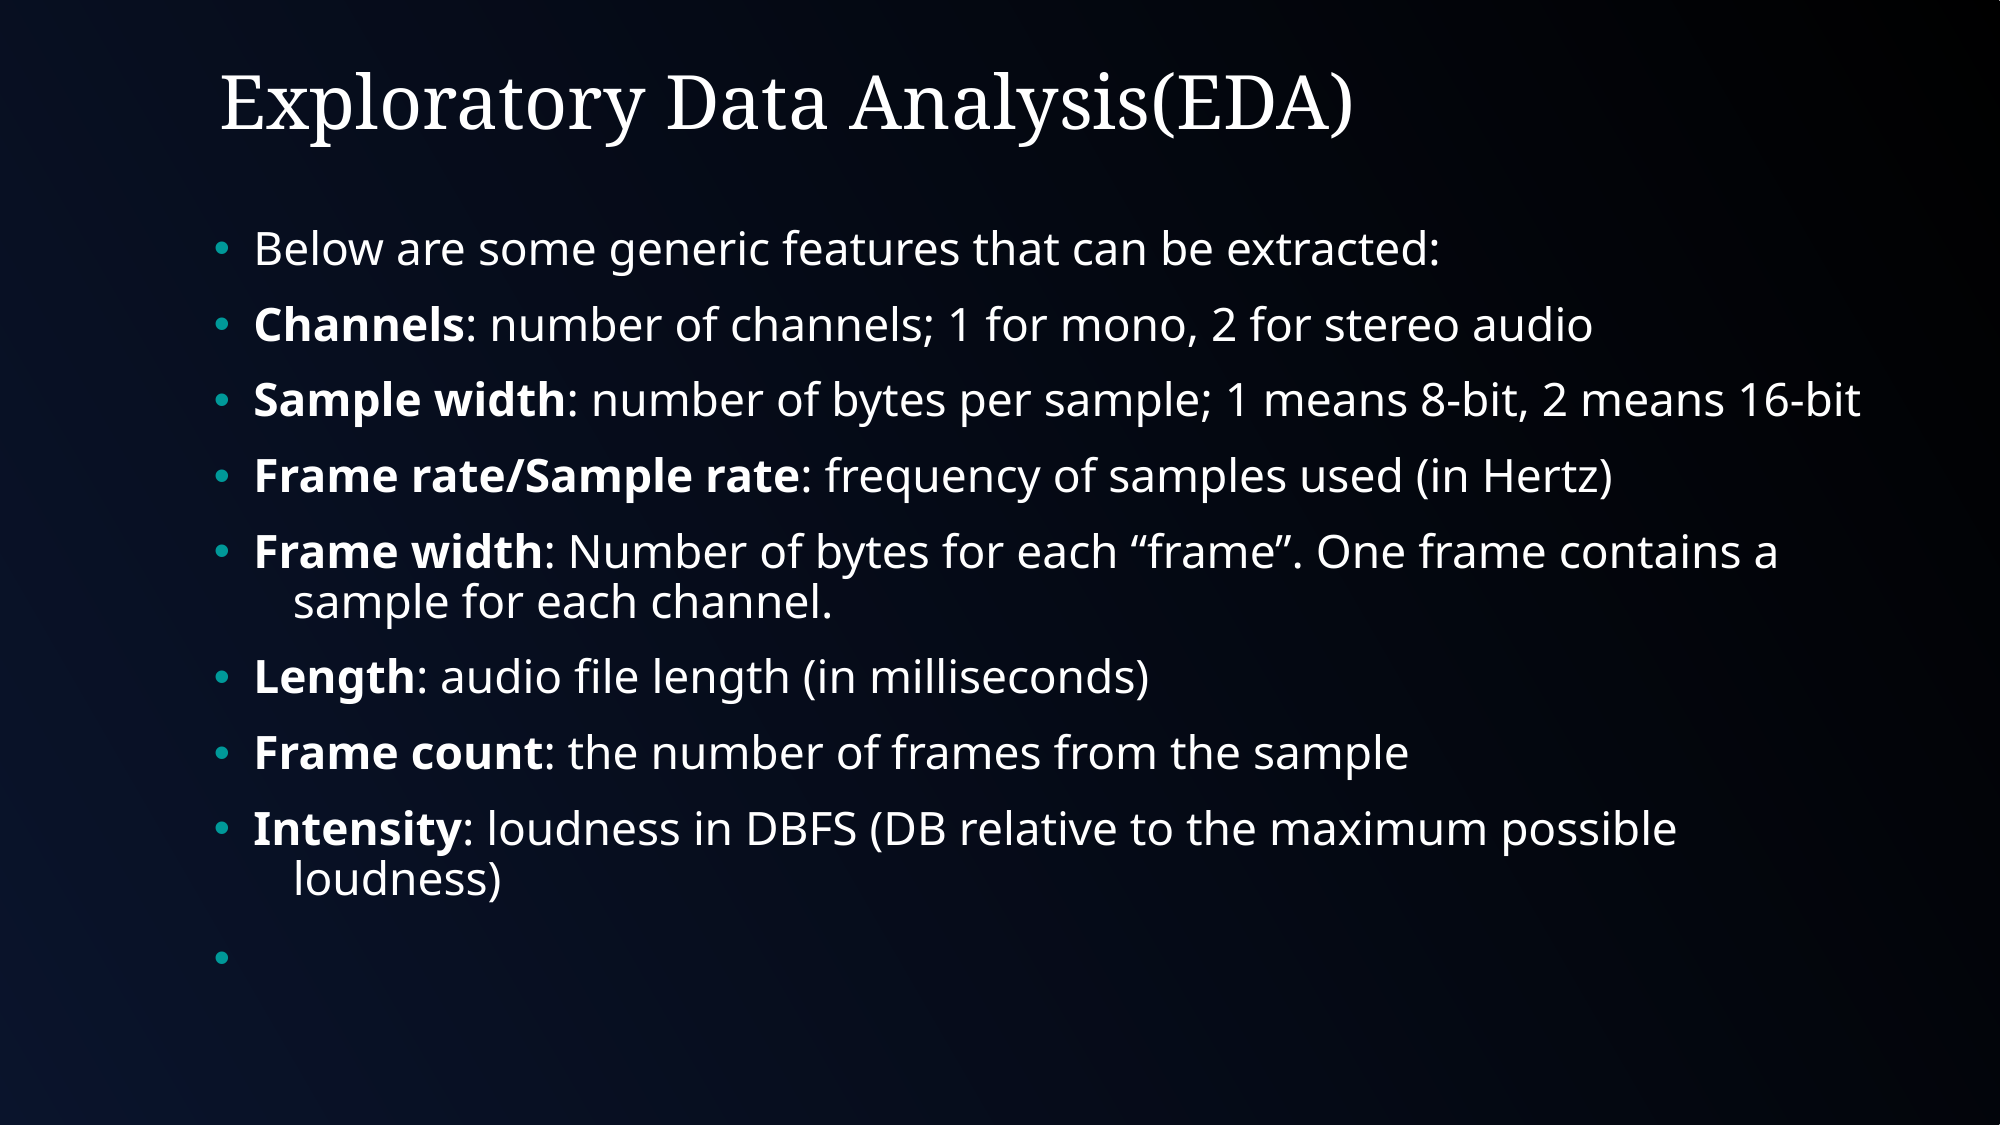

# Exploratory Data Analysis(EDA)
Below are some generic features that can be extracted:
Channels: number of channels; 1 for mono, 2 for stereo audio
Sample width: number of bytes per sample; 1 means 8-bit, 2 means 16-bit
Frame rate/Sample rate: frequency of samples used (in Hertz)
Frame width: Number of bytes for each “frame”. One frame contains a sample for each channel.
Length: audio file length (in milliseconds)
Frame count: the number of frames from the sample
Intensity: loudness in DBFS (DB relative to the maximum possible loudness)